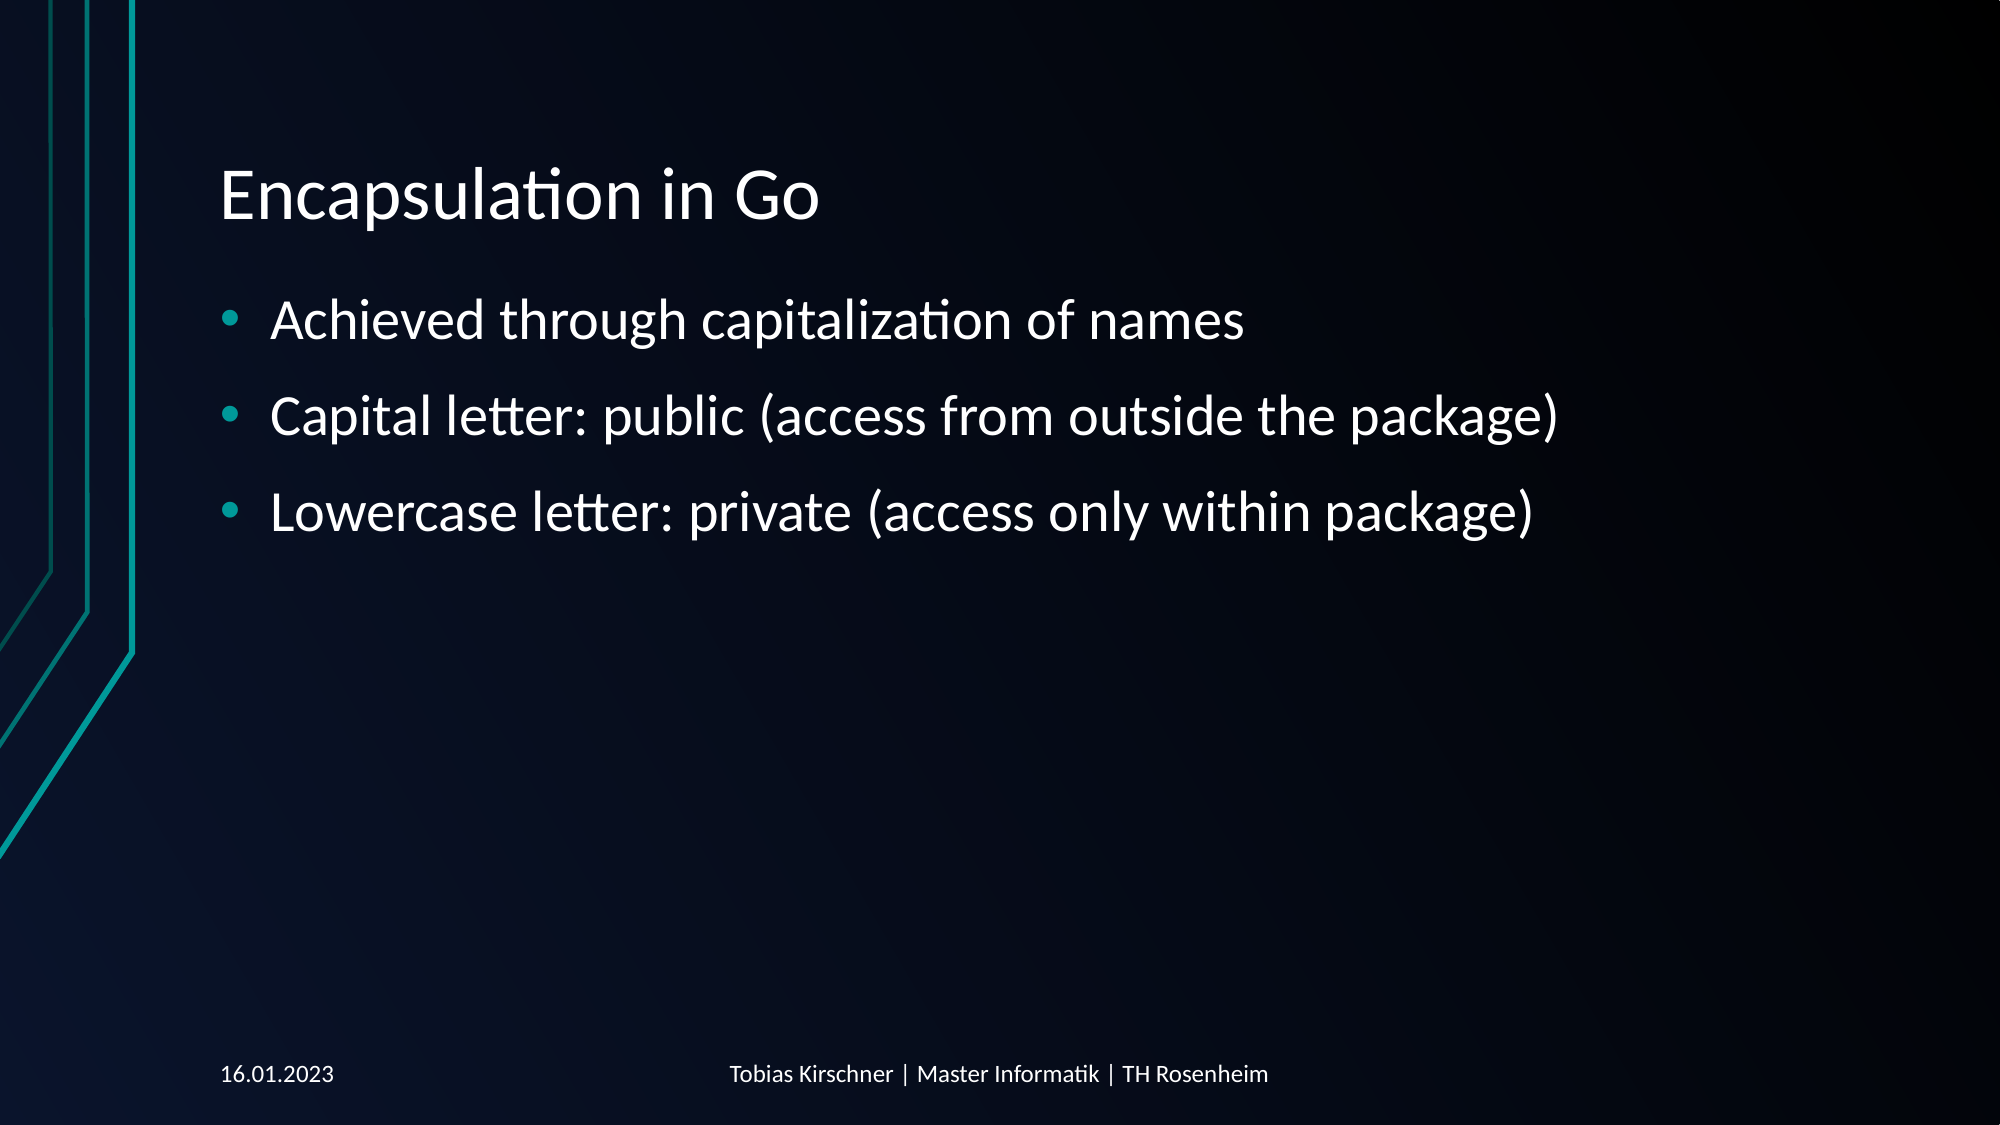

# Encapsulation in Go
Achieved through capitalization of names
Capital letter: public (access from outside the package)
Lowercase letter: private (access only within package)
16.01.2023
Tobias Kirschner | Master Informatik | TH Rosenheim